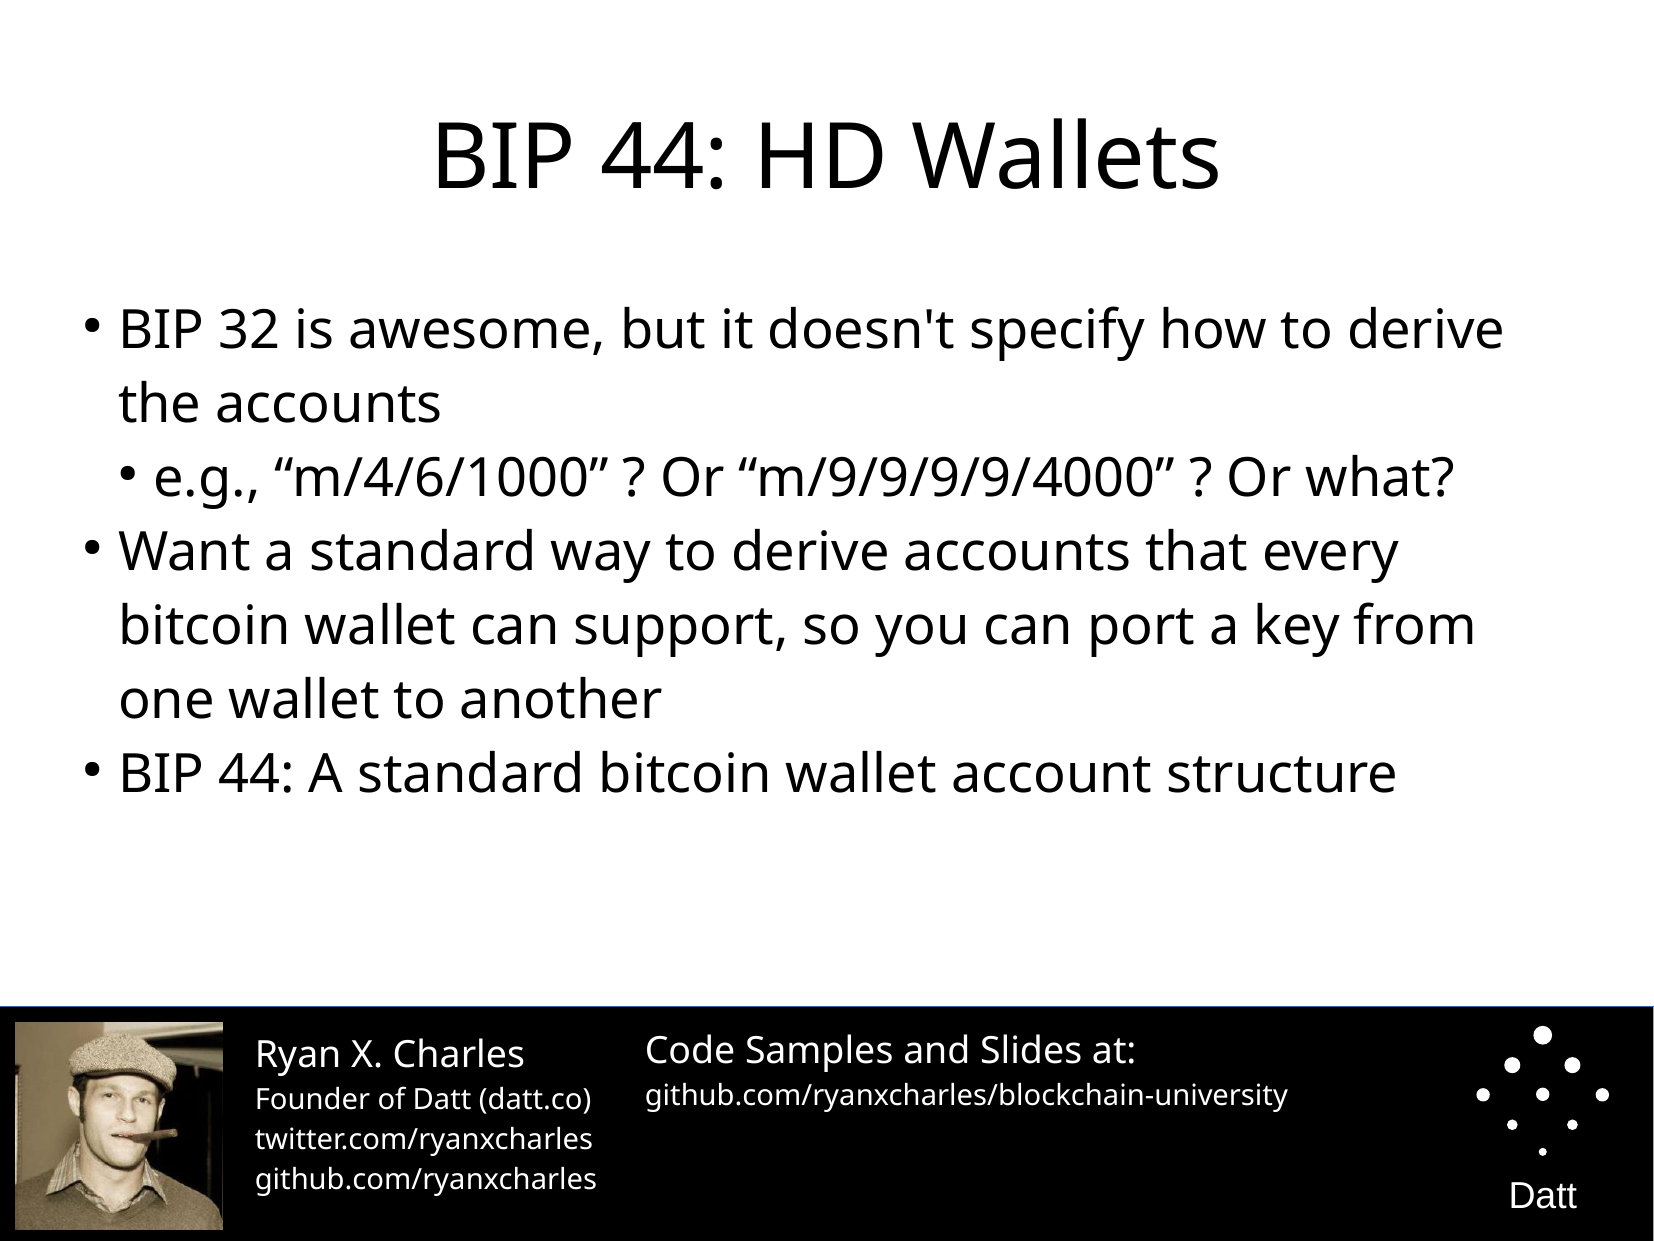

BIP 44: HD Wallets
# BIP 32 is awesome, but it doesn't specify how to derive the accounts
e.g., “m/4/6/1000” ? Or “m/9/9/9/9/4000” ? Or what?
Want a standard way to derive accounts that every bitcoin wallet can support, so you can port a key from one wallet to another
BIP 44: A standard bitcoin wallet account structure
Code Samples and Slides at:
github.com/ryanxcharles/blockchain-university
Ryan X. Charles
Founder of Datt (datt.co)
twitter.com/ryanxcharles
github.com/ryanxcharles
Datt